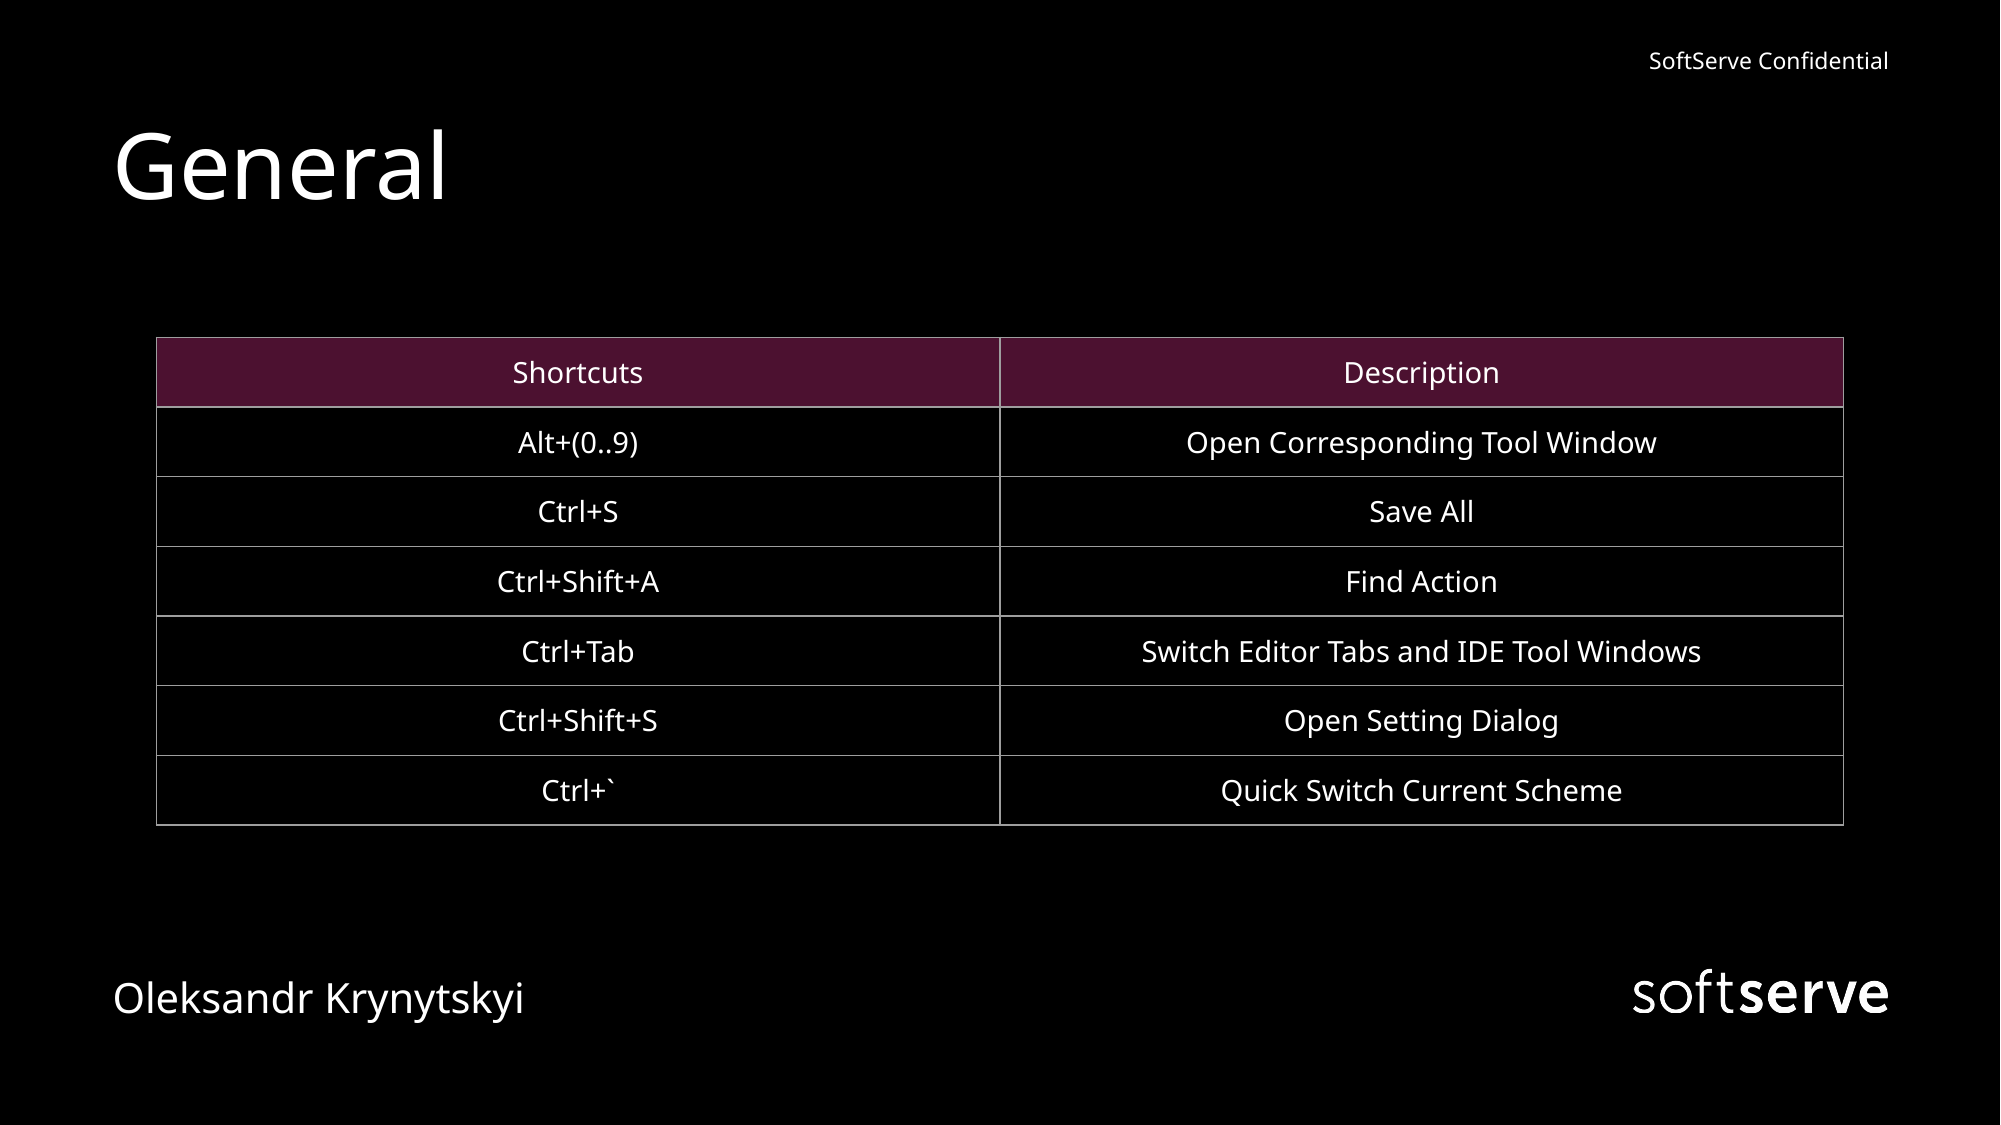

# General
| Shortcuts | Description |
| --- | --- |
| Alt+(0..9) | Open Corresponding Tool Window |
| Ctrl+S | Save All |
| Ctrl+Shift+A | Find Action |
| Ctrl+Tab | Switch Editor Tabs and IDE Tool Windows |
| Ctrl+Shift+S | Open Setting Dialog |
| Ctrl+` | Quick Switch Current Scheme |
Oleksandr Krynytskyi